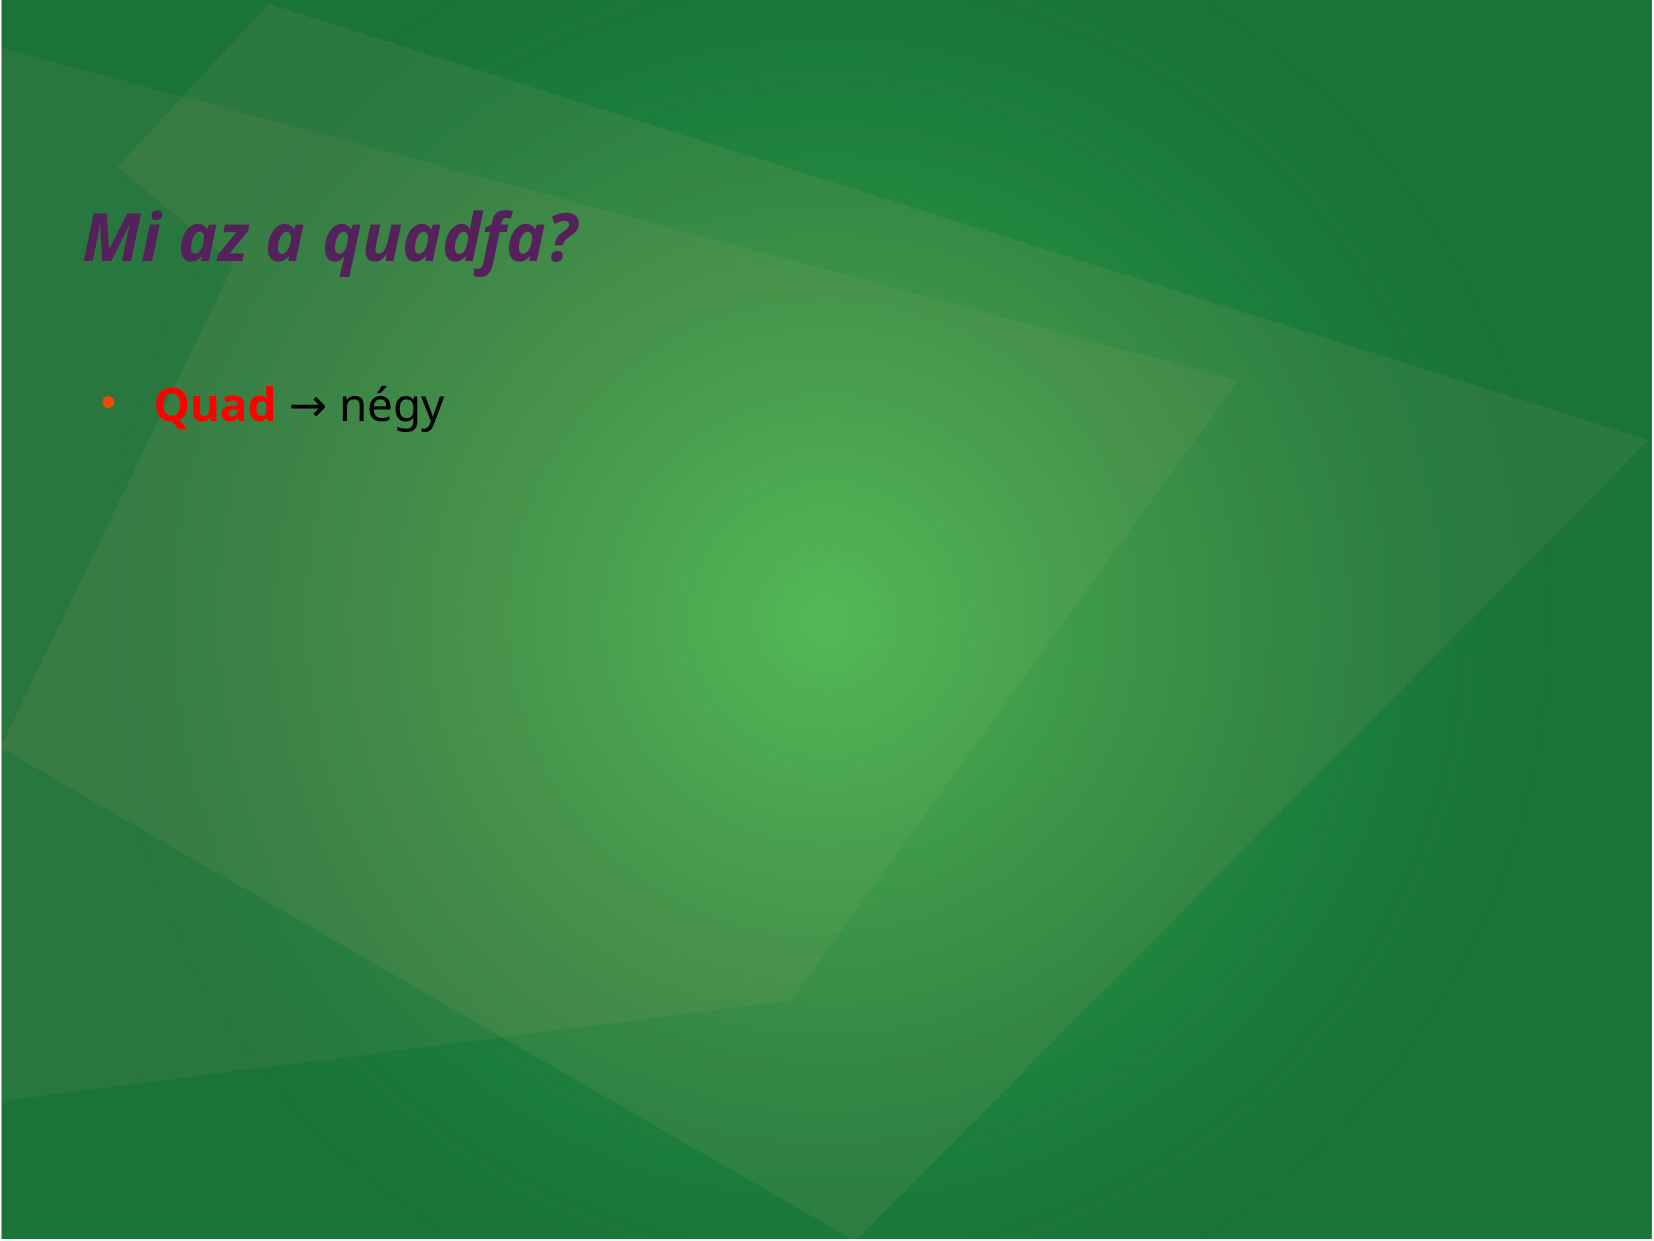

# Mi az a quadfa?
Quad → négy